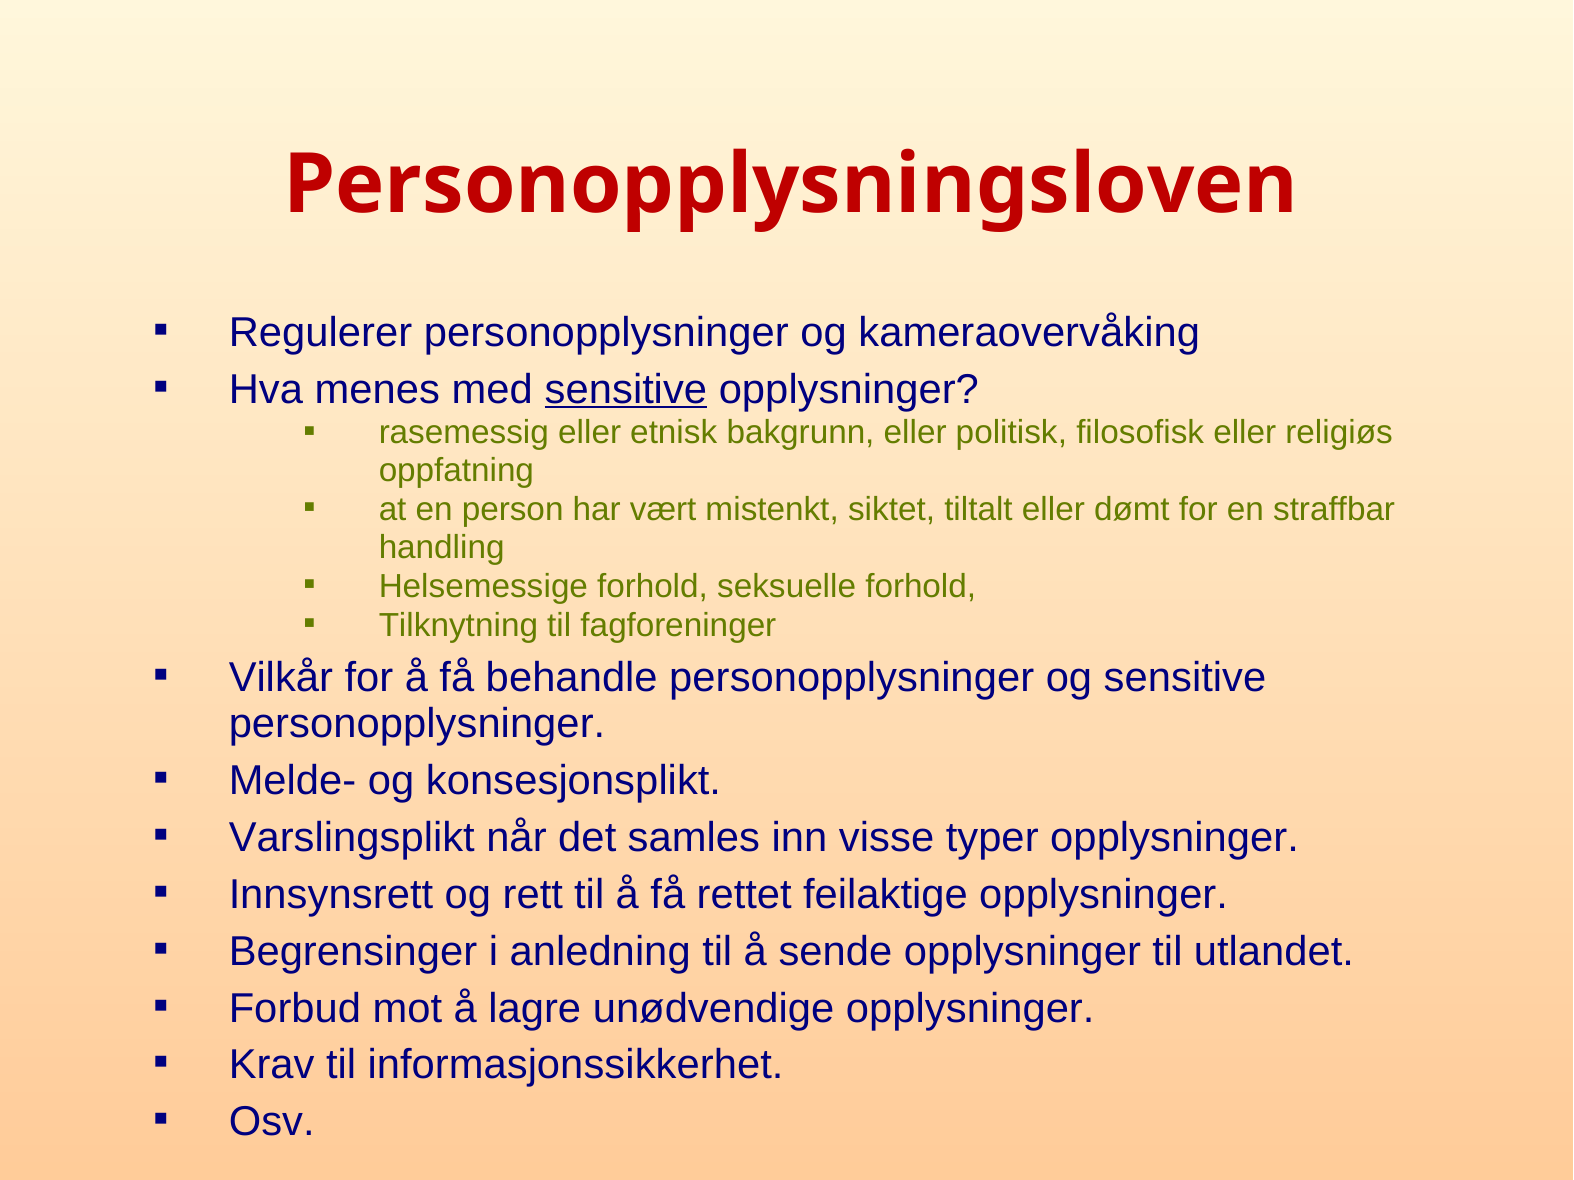

# Personopplysningsloven
Regulerer personopplysninger og kameraovervåking
Hva menes med sensitive opplysninger?
rasemessig eller etnisk bakgrunn, eller politisk, filosofisk eller religiøs oppfatning
at en person har vært mistenkt, siktet, tiltalt eller dømt for en straffbar handling
Helsemessige forhold, seksuelle forhold,
Tilknytning til fagforeninger
Vilkår for å få behandle personopplysninger og sensitive personopplysninger.
Melde- og konsesjonsplikt.
Varslingsplikt når det samles inn visse typer opplysninger.
Innsynsrett og rett til å få rettet feilaktige opplysninger.
Begrensinger i anledning til å sende opplysninger til utlandet.
Forbud mot å lagre unødvendige opplysninger.
Krav til informasjonssikkerhet.
Osv.